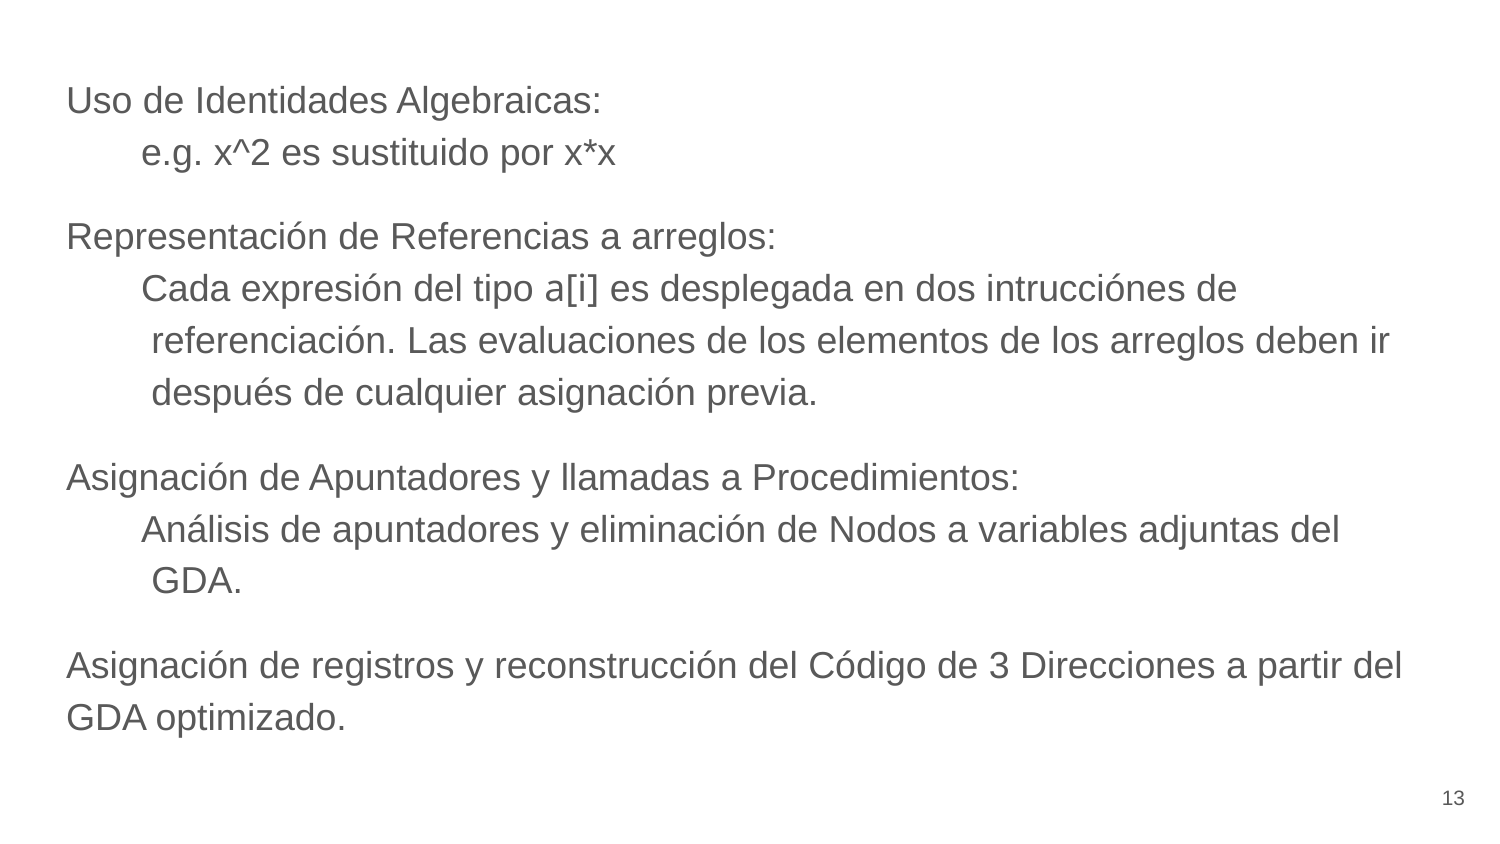

# Uso de Identidades Algebraicas: e.g. x^2 es sustituido por x*x
Representación de Referencias a arreglos:
	Cada expresión del tipo a[i] es desplegada en dos intrucciónes de
	 referenciación. Las evaluaciones de los elementos de los arreglos deben ir
	 después de cualquier asigna­ción previa.
Asignación de Apuntadores y llamadas a Procedimientos:
	Análisis de apuntadores y eliminación de Nodos a variables adjuntas del
	 GDA.
Asignación de registros y reconstrucción del Código de 3 Direcciones a partir del GDA optimizado.